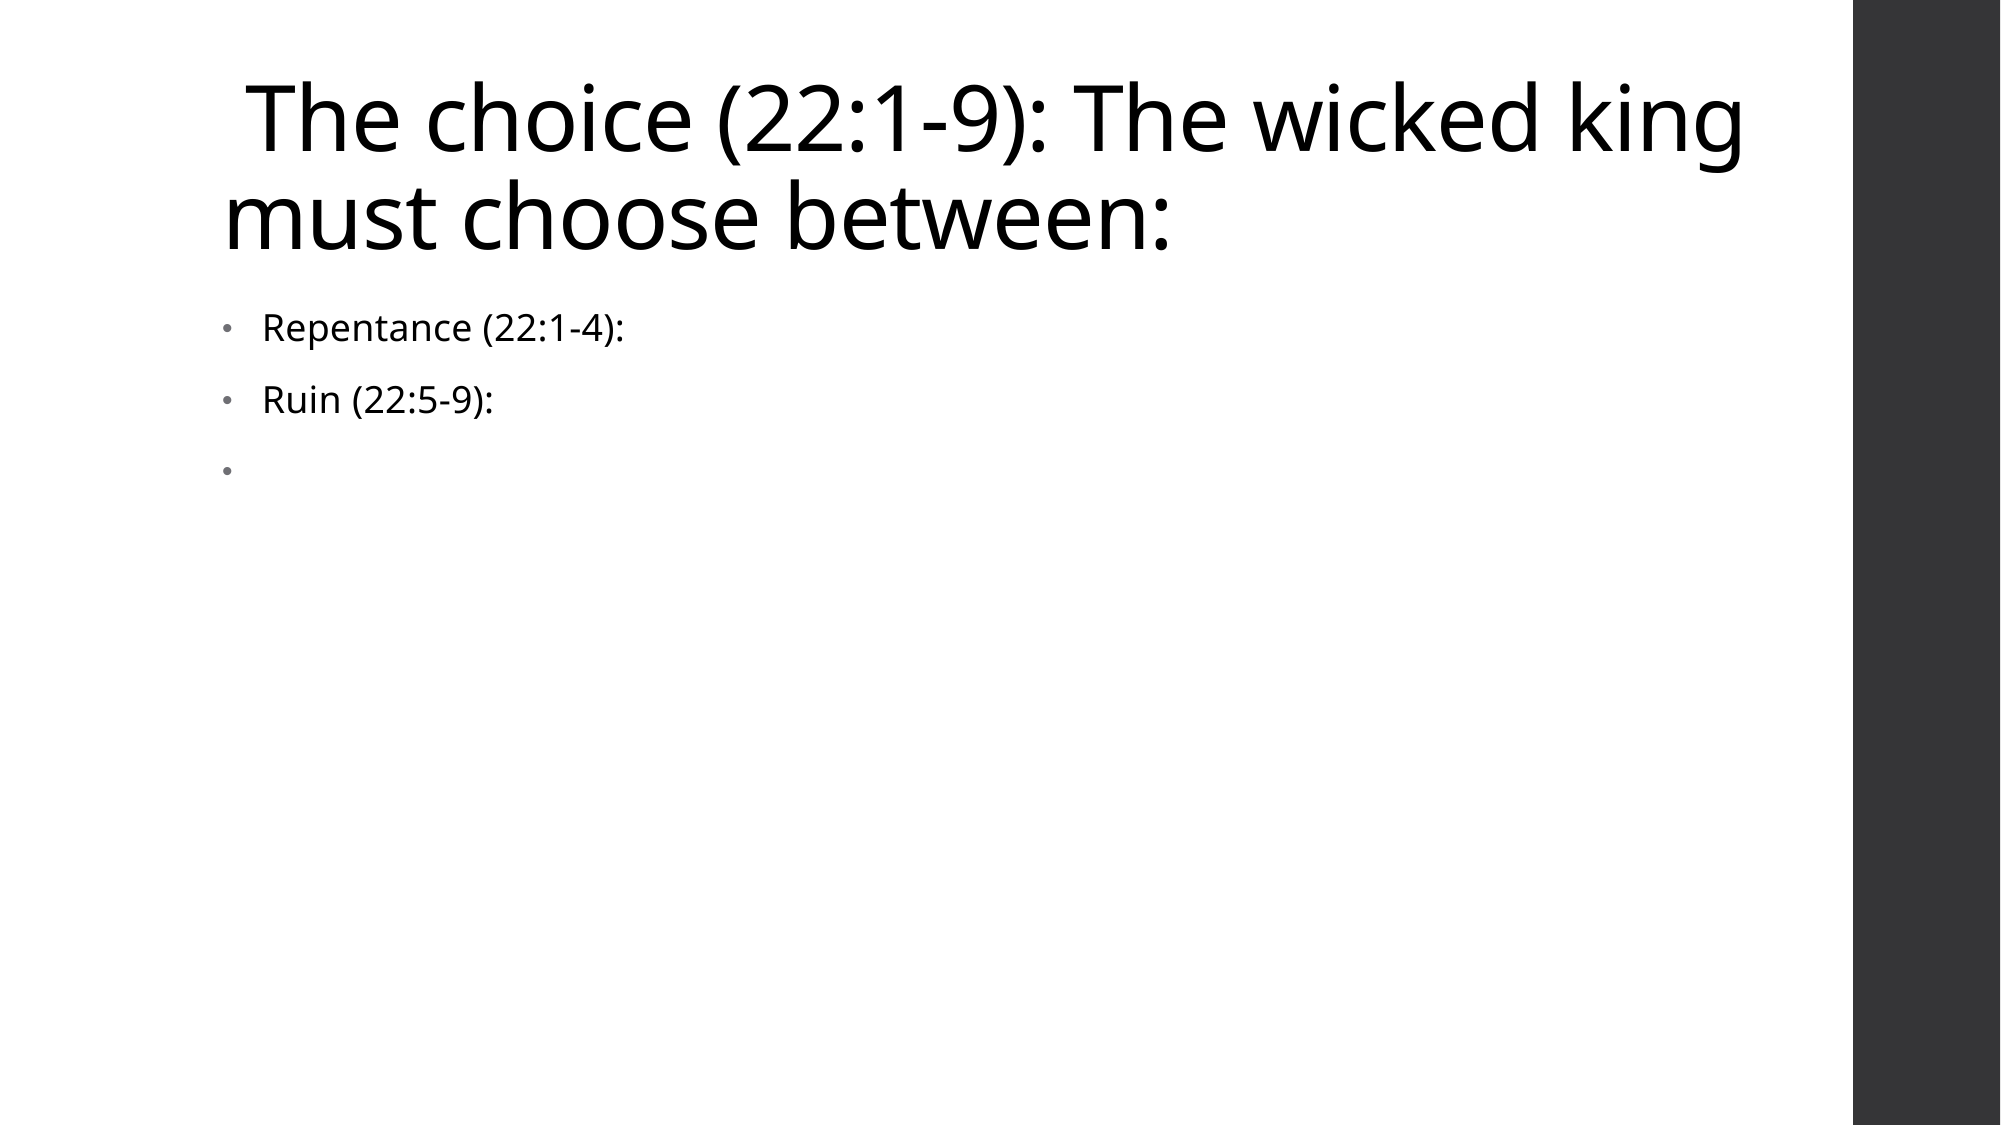

# The choice (22:1-9): The wicked king must choose between:
 Repentance (22:1-4):
 Ruin (22:5-9):